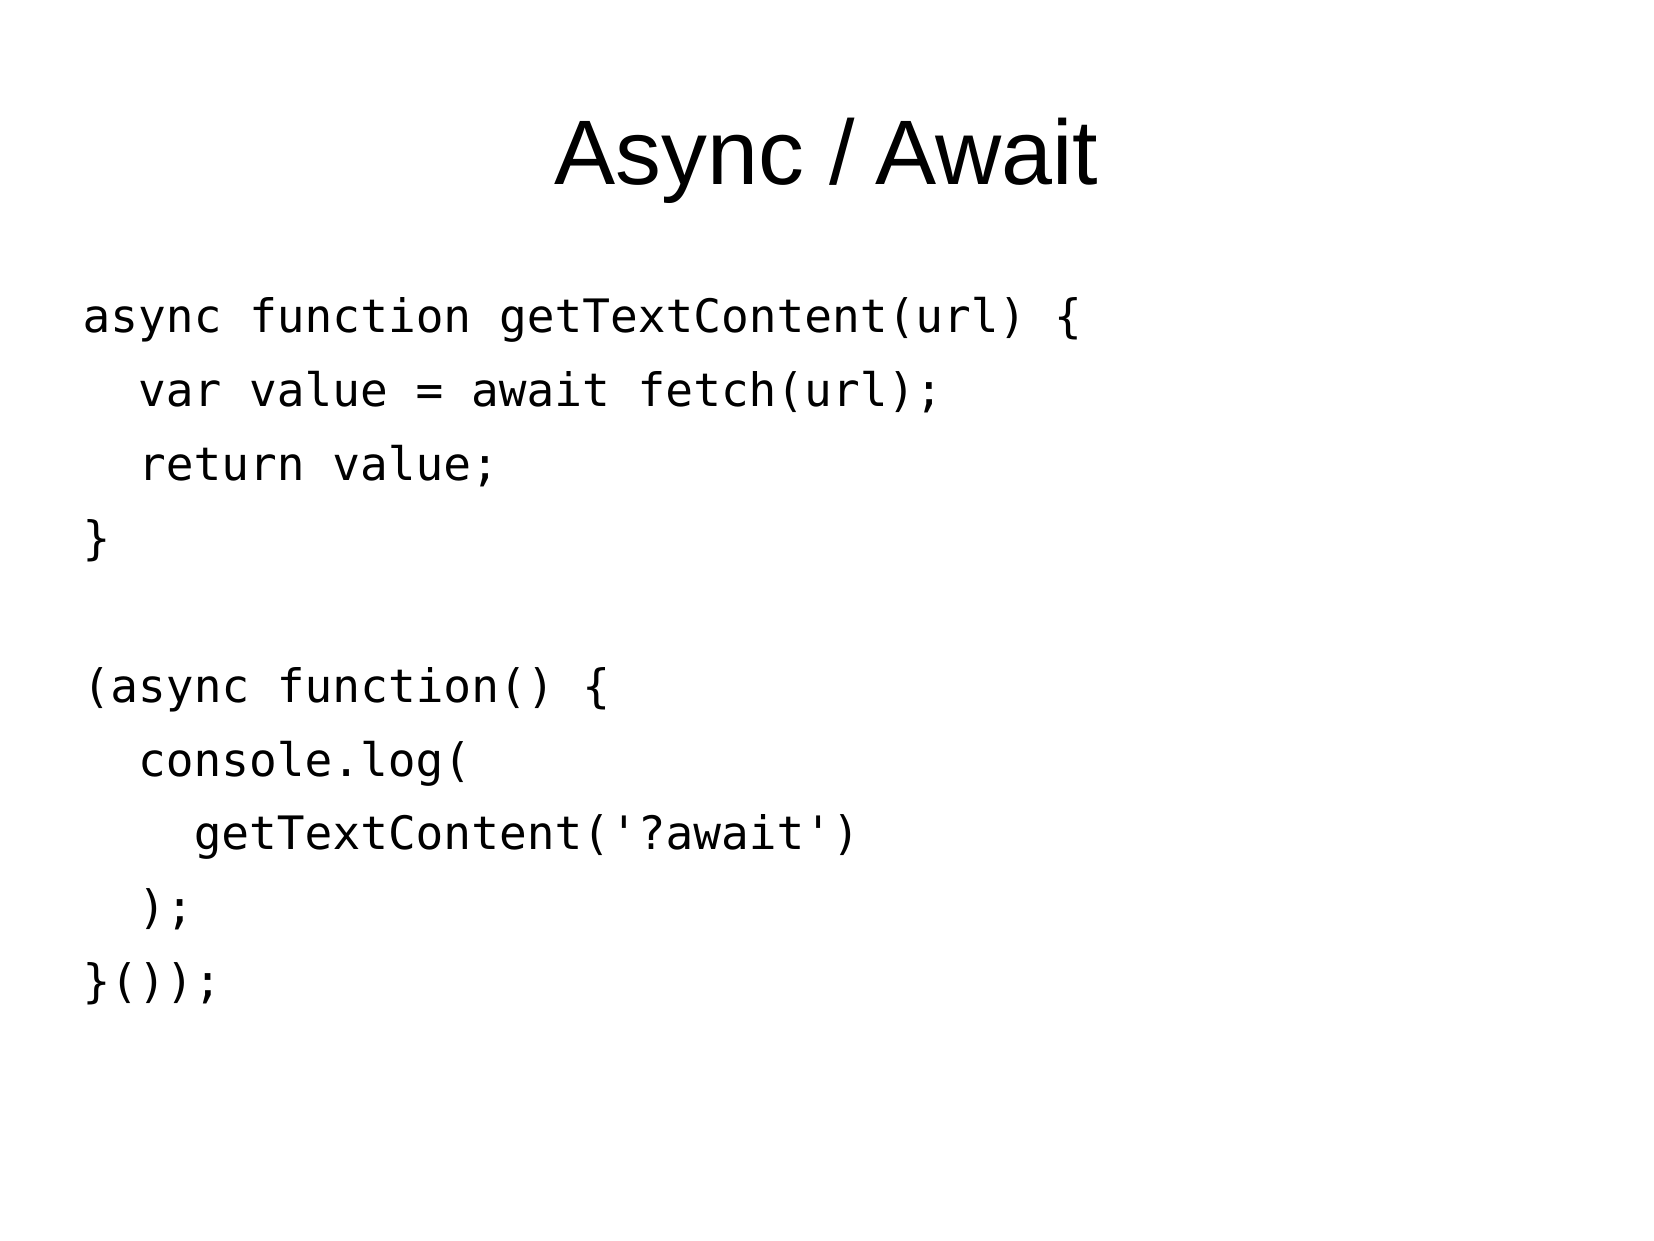

# Async / Await
async function getTextContent(url) {
 var value = await fetch(url);
 return value;
}
(async function() {
 console.log(
 getTextContent('?await')
 );
}());